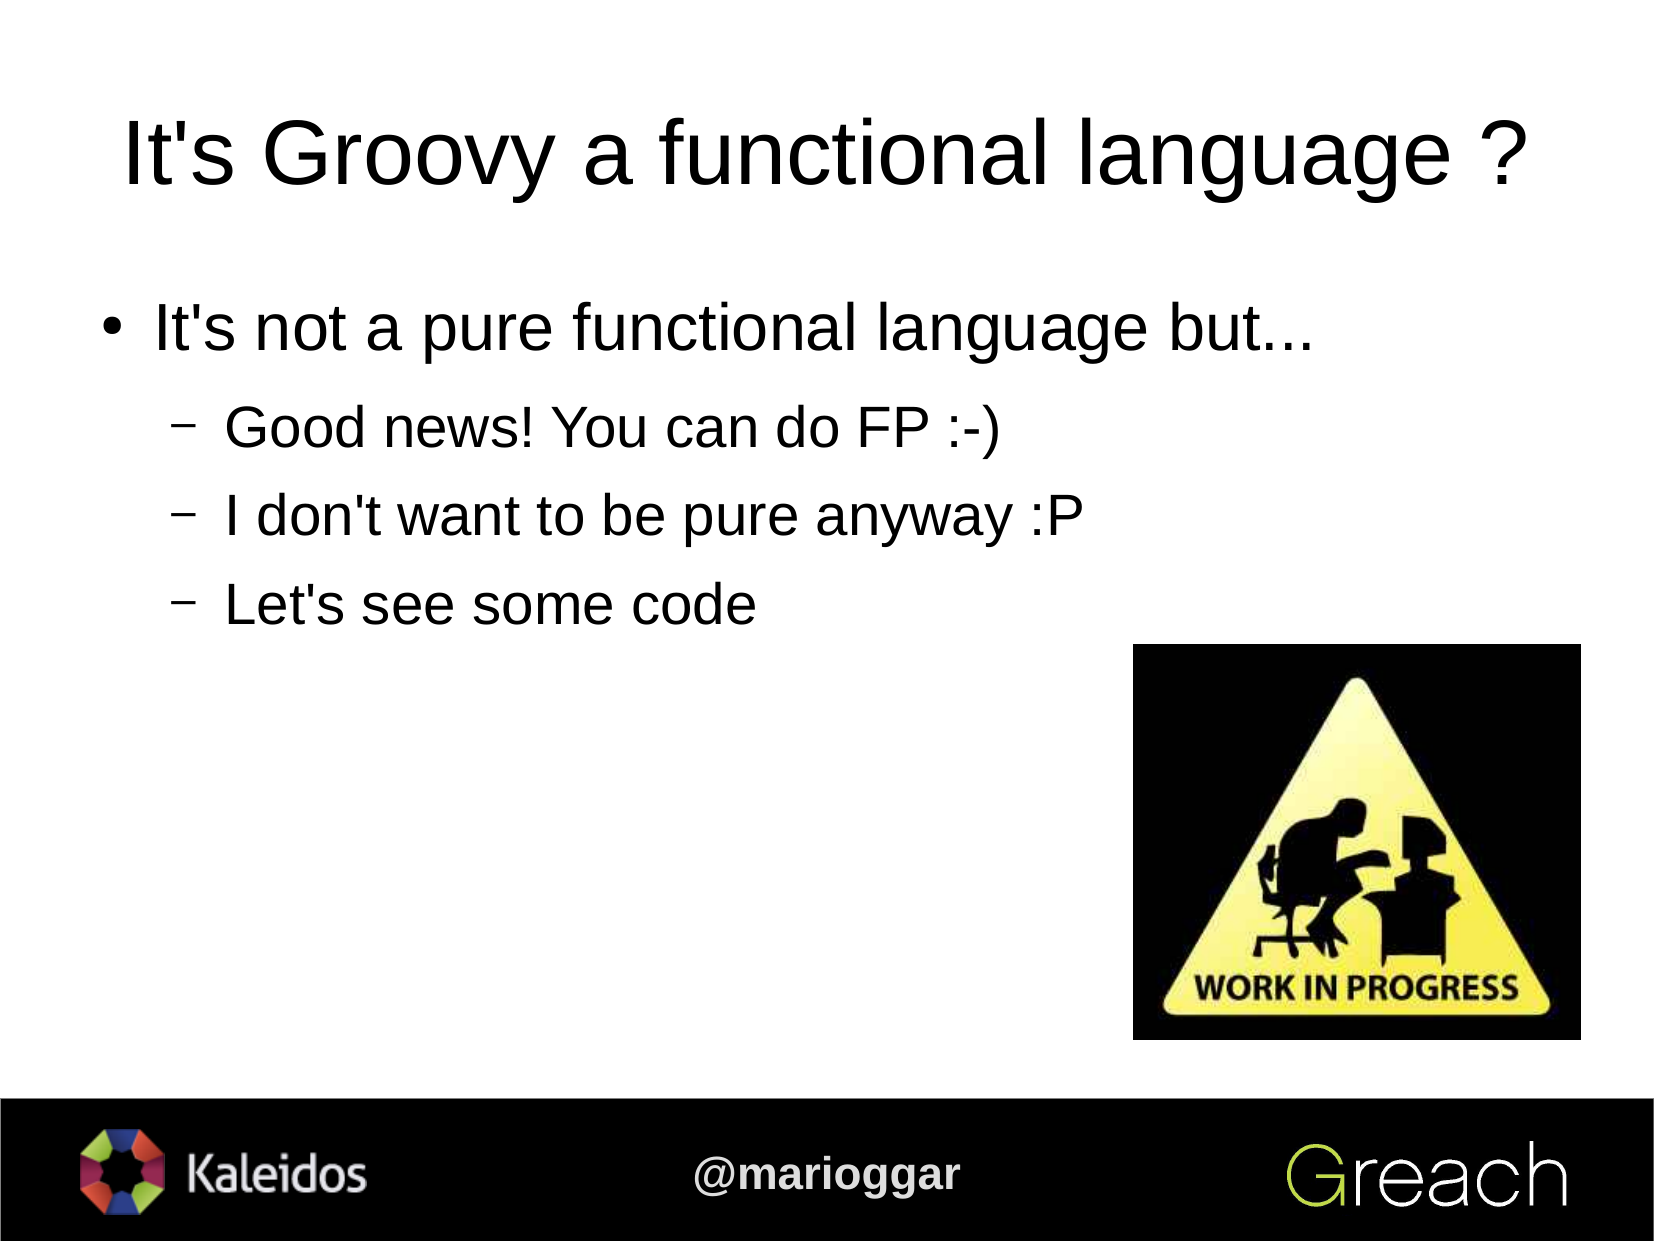

# It's Groovy a functional language ?
It's not a pure functional language but...
Good news! You can do FP :-)
I don't want to be pure anyway :P
Let's see some code